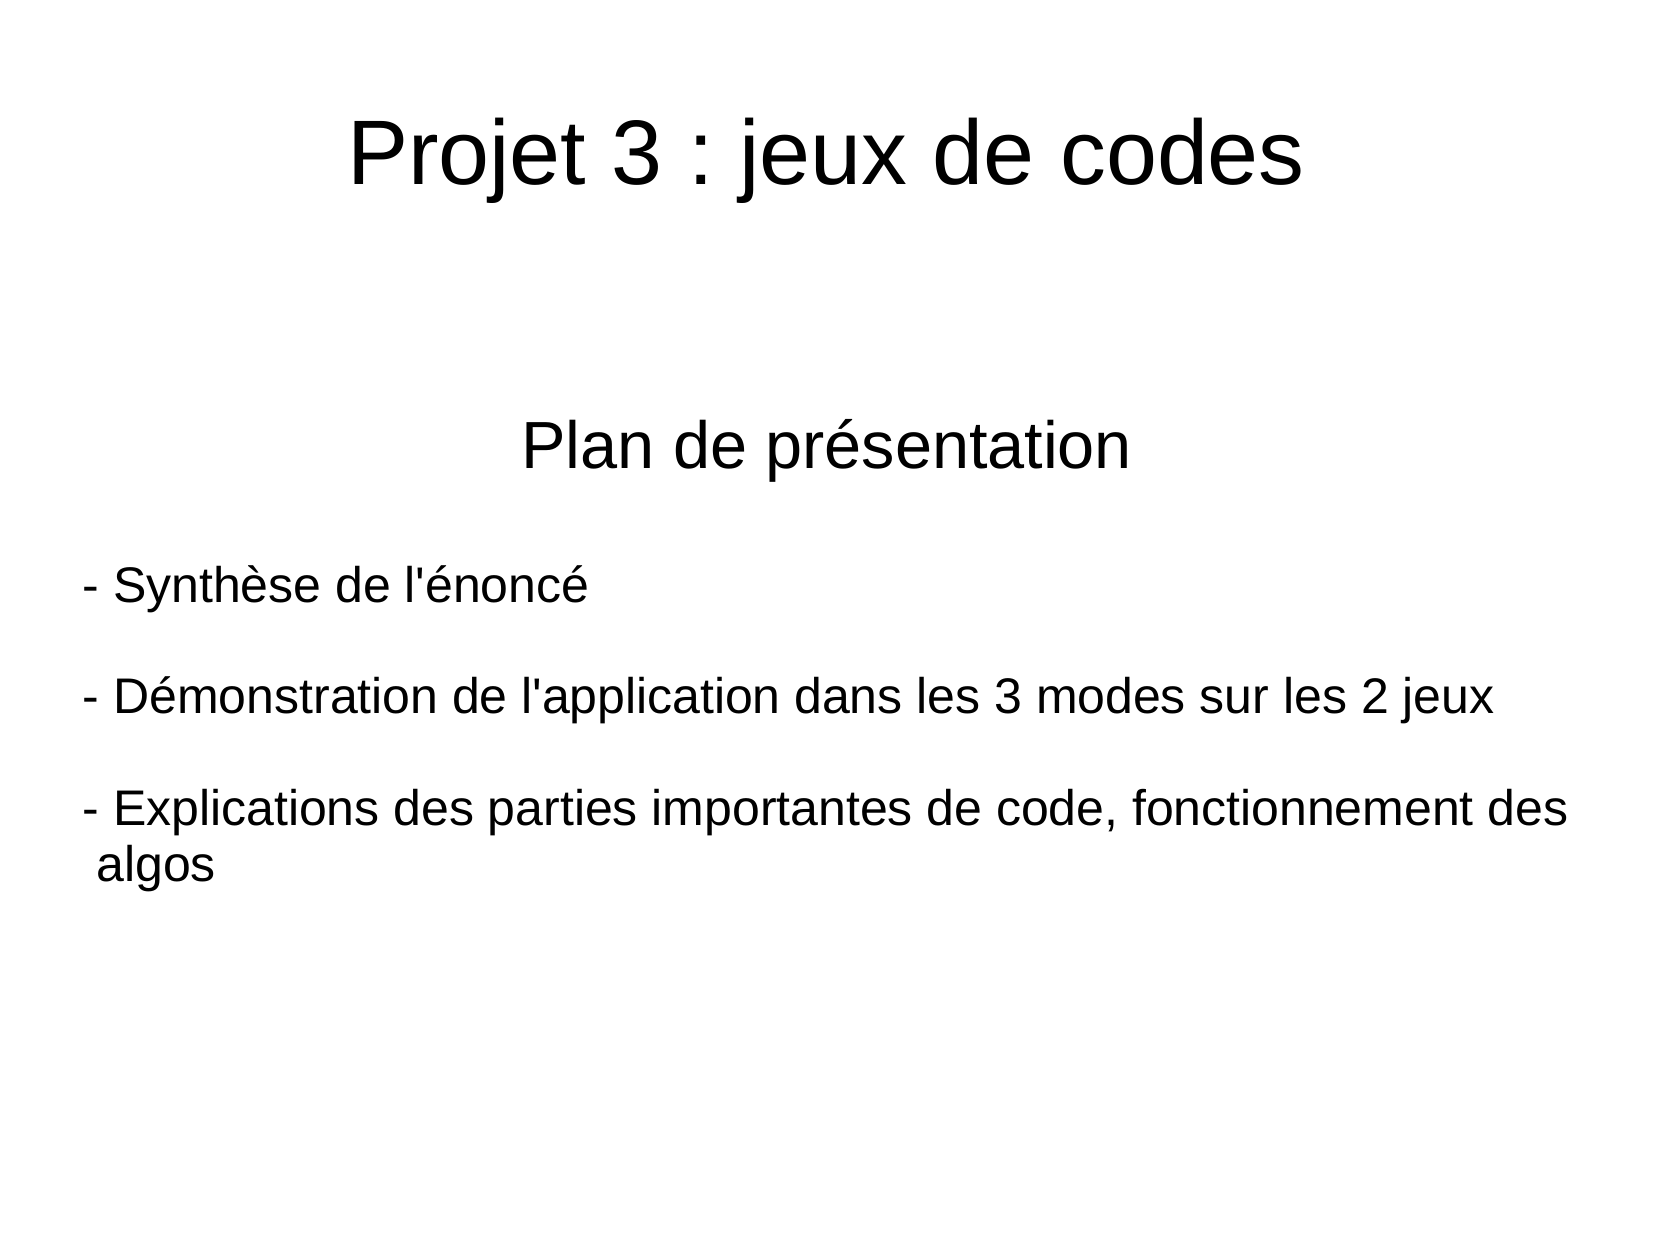

# Projet 3 : jeux de codes
Plan de présentation
- Synthèse de l'énoncé
- Démonstration de l'application dans les 3 modes sur les 2 jeux
- Explications des parties importantes de code, fonctionnement des algos